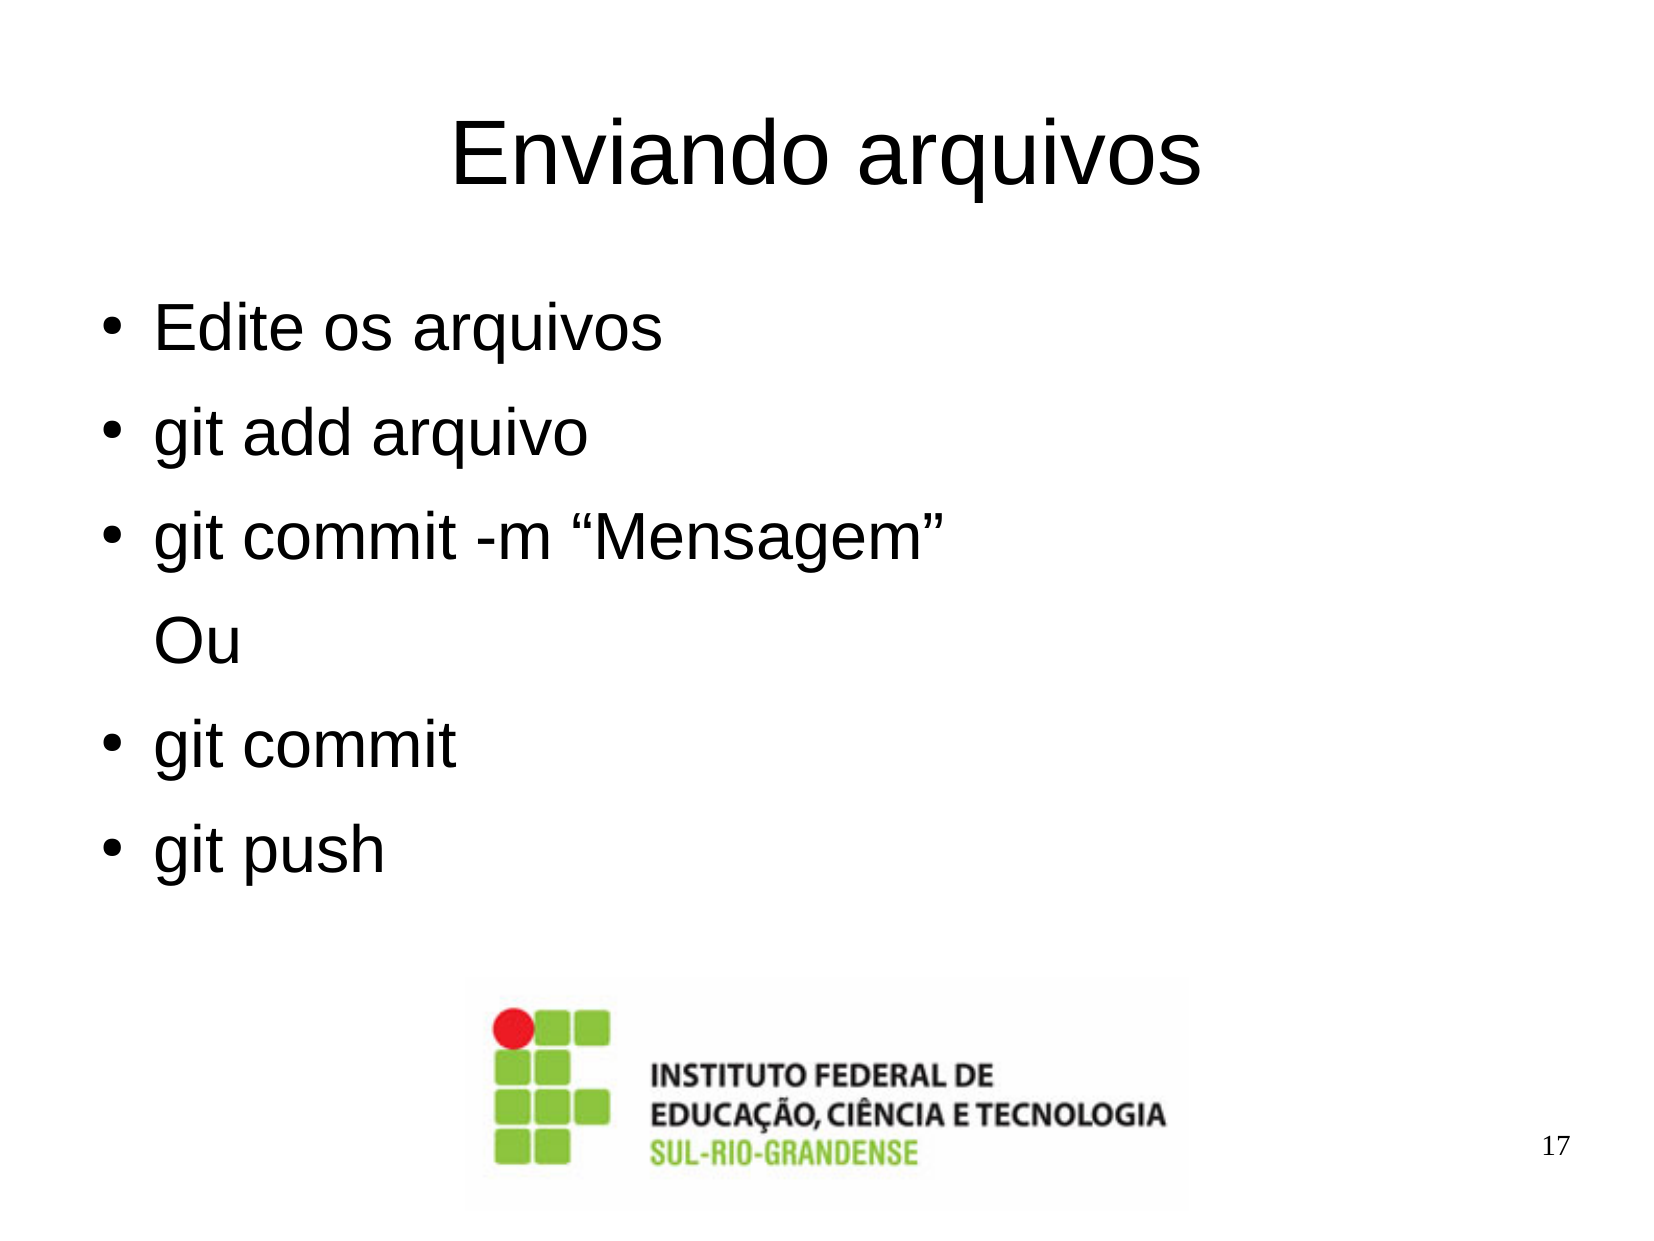

# Enviando arquivos
Edite os arquivos
git add arquivo
git commit -m “Mensagem”
Ou
git commit
git push
17